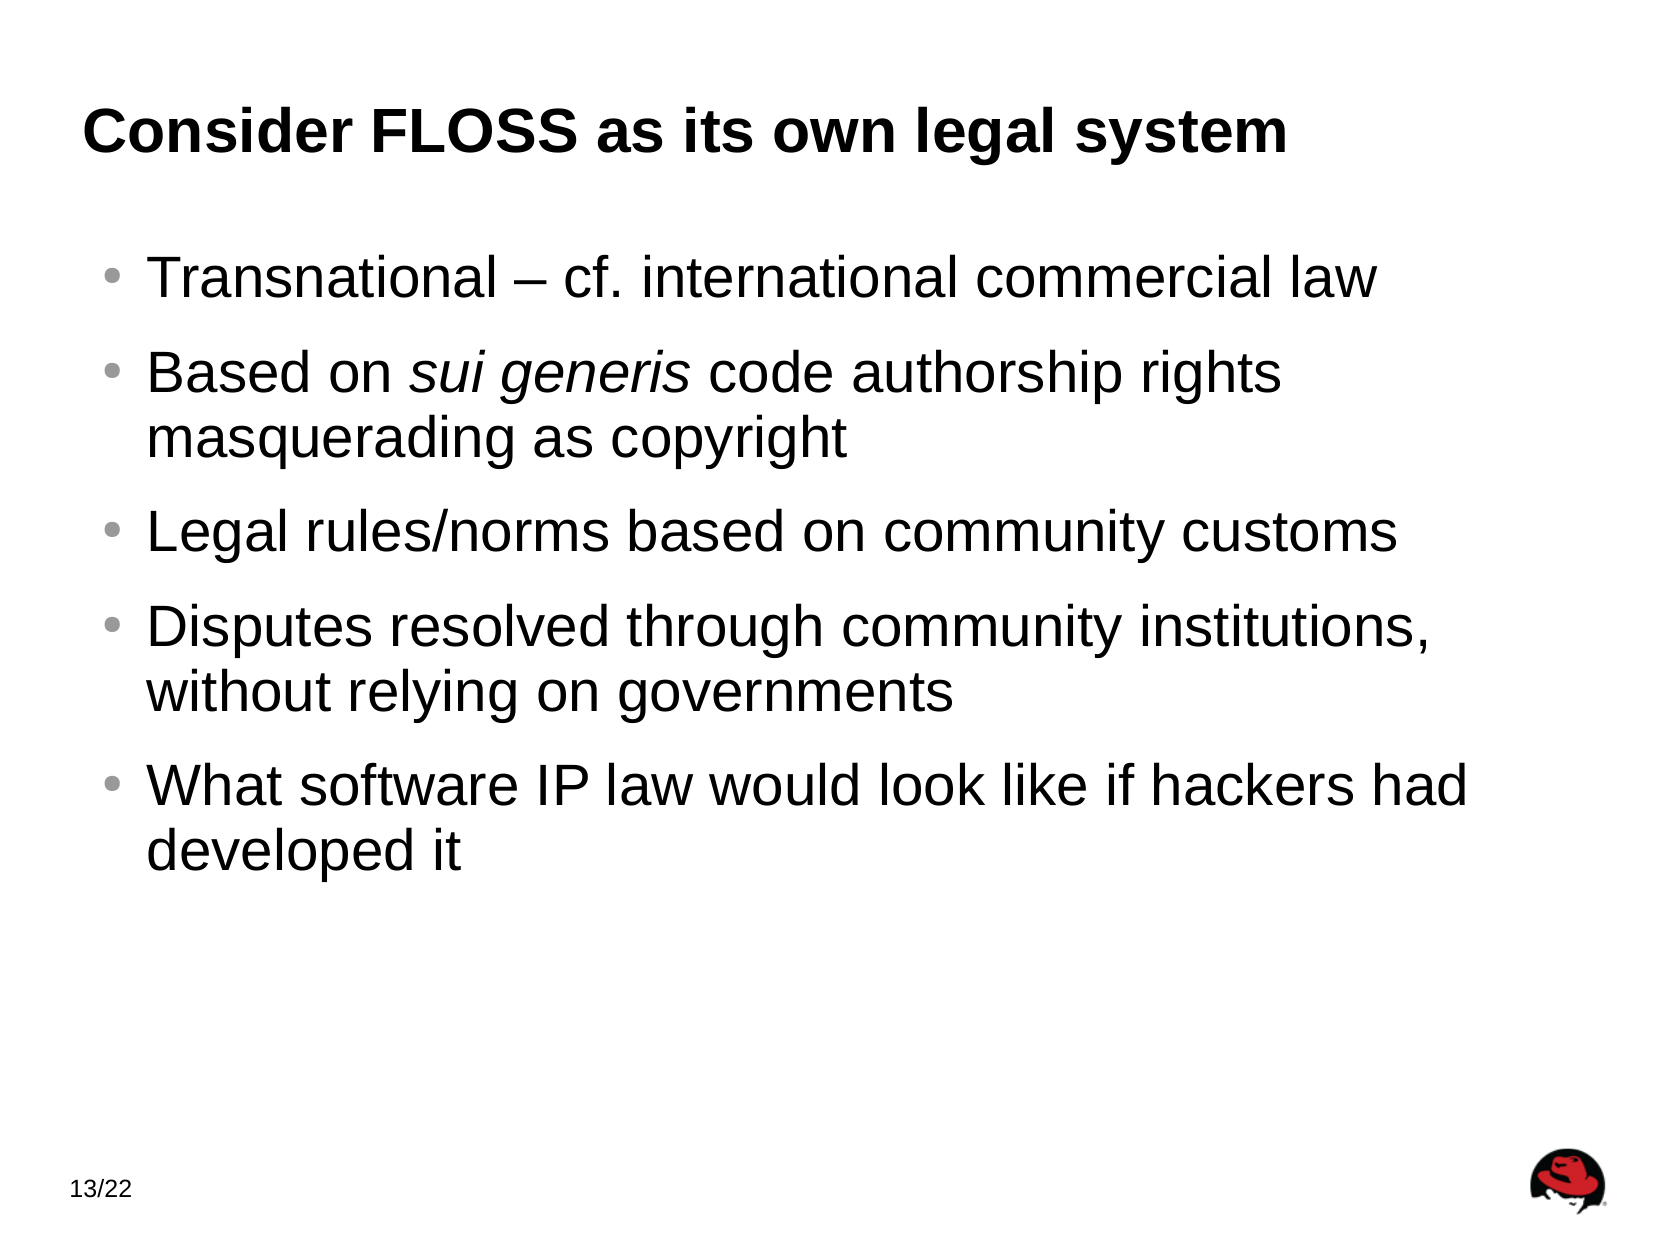

# Consider FLOSS as its own legal system
Transnational – cf. international commercial law
Based on sui generis code authorship rights masquerading as copyright
Legal rules/norms based on community customs
Disputes resolved through community institutions, without relying on governments
What software IP law would look like if hackers had developed it